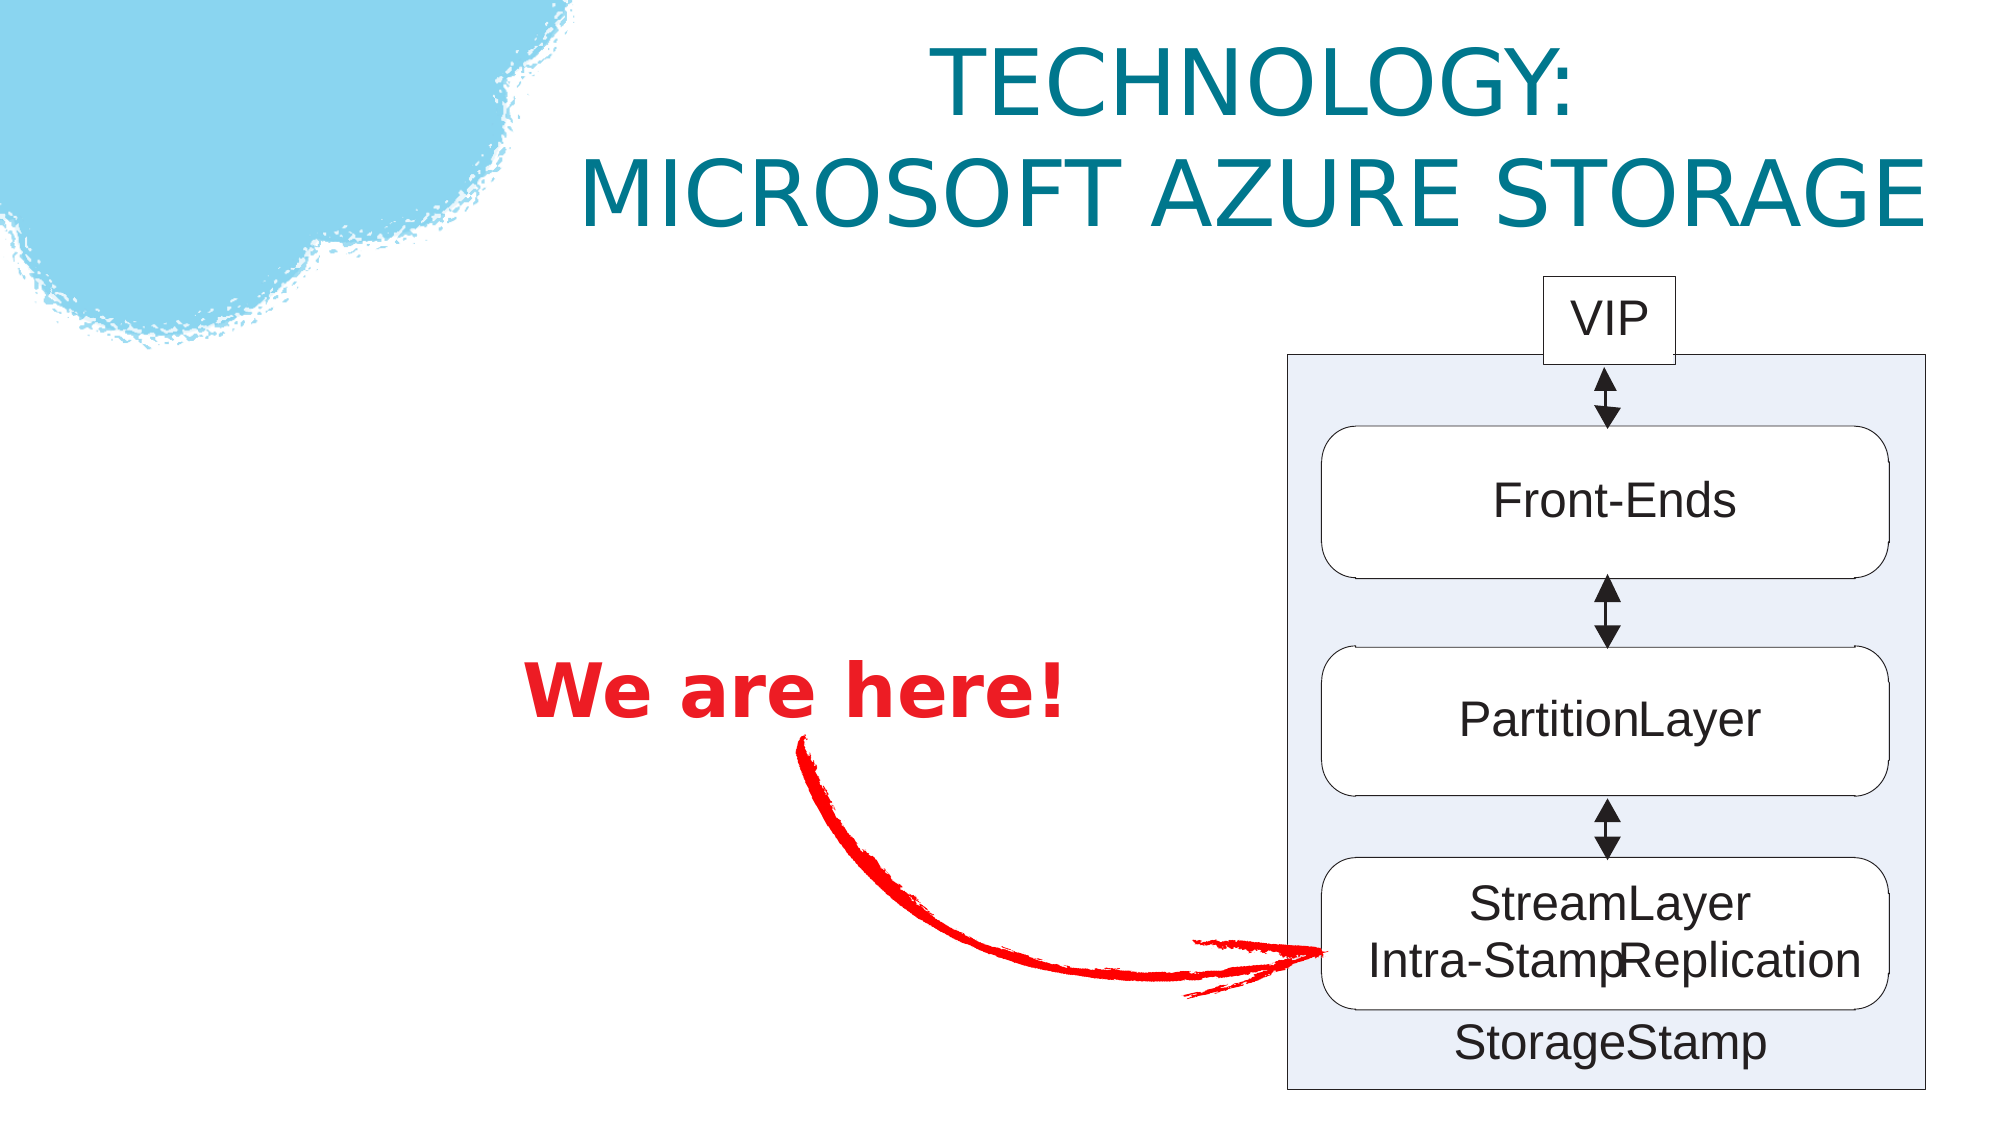

Technology:
Microsoft Azure Storage
We are here!